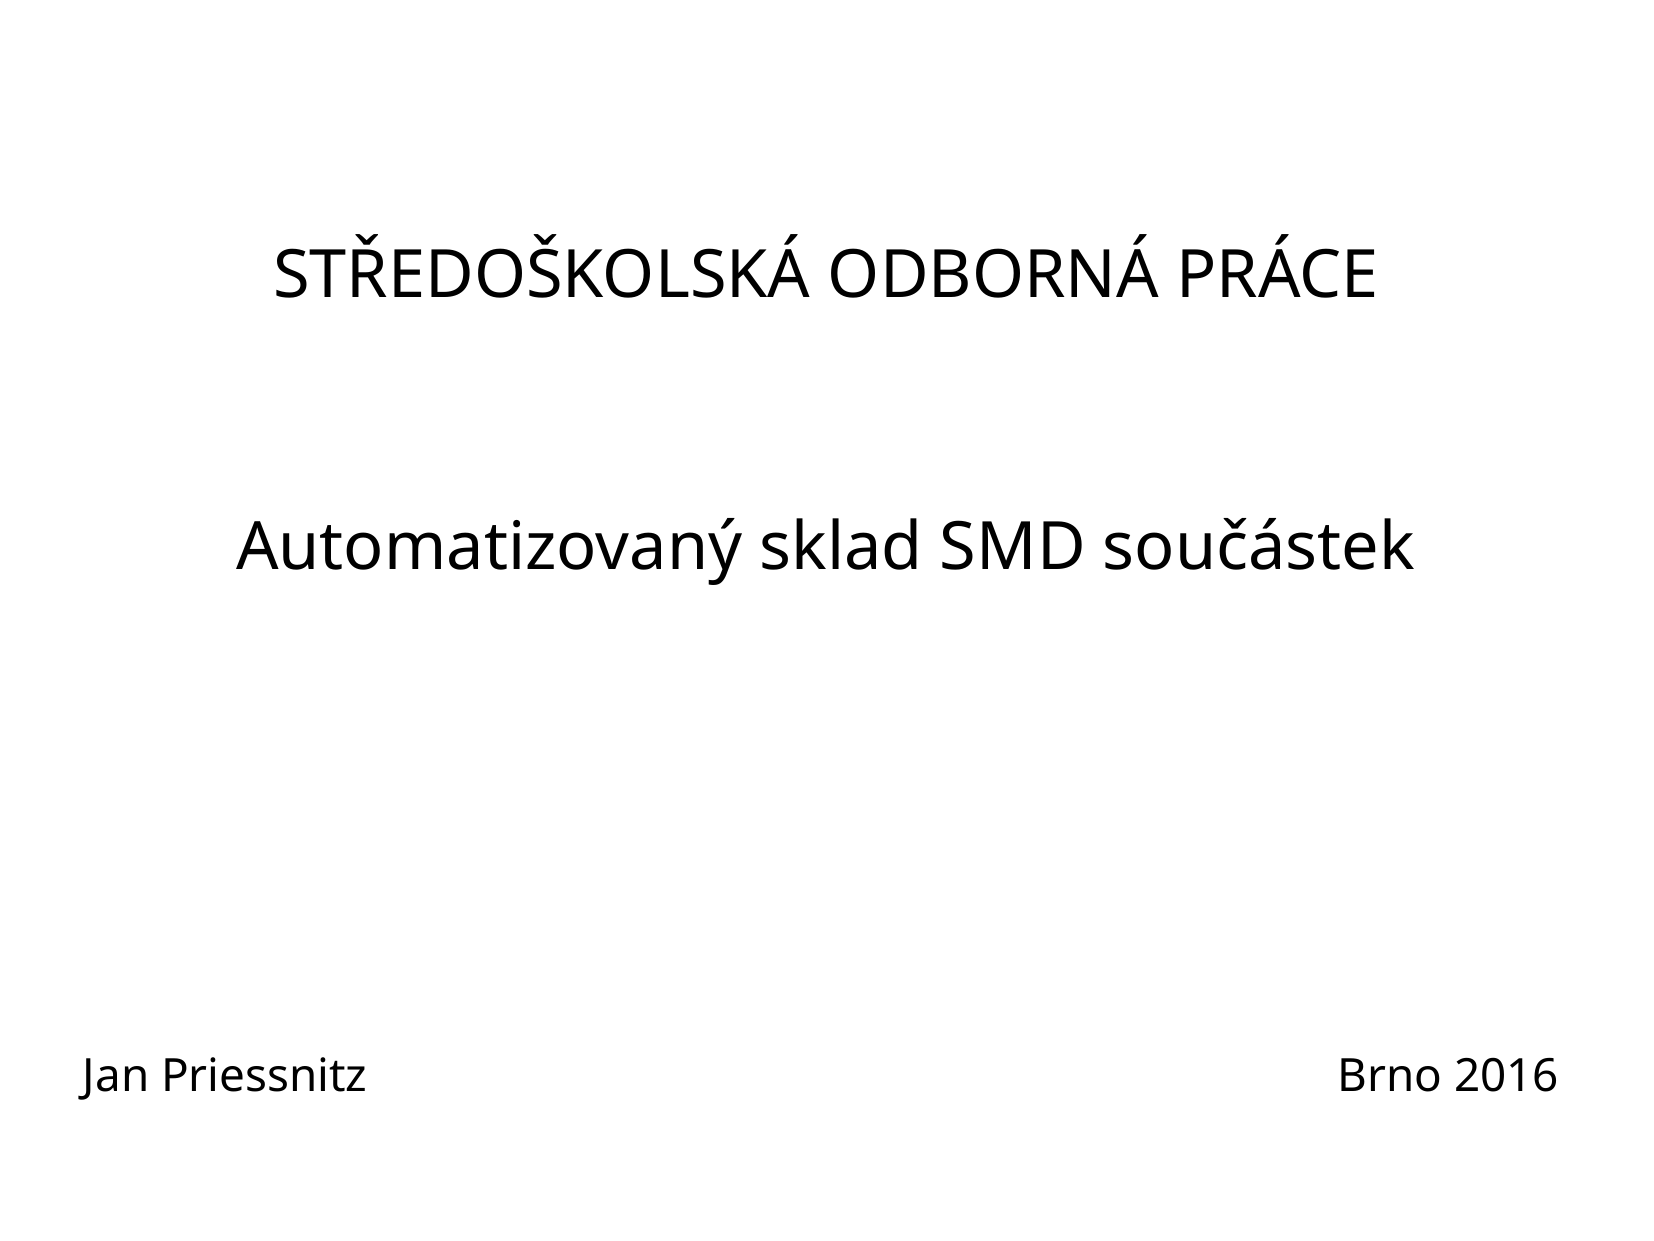

# STŘEDOŠKOLSKÁ ODBORNÁ PRÁCE
Automatizovaný sklad SMD součástek
Jan Priessnitz														Brno 2016